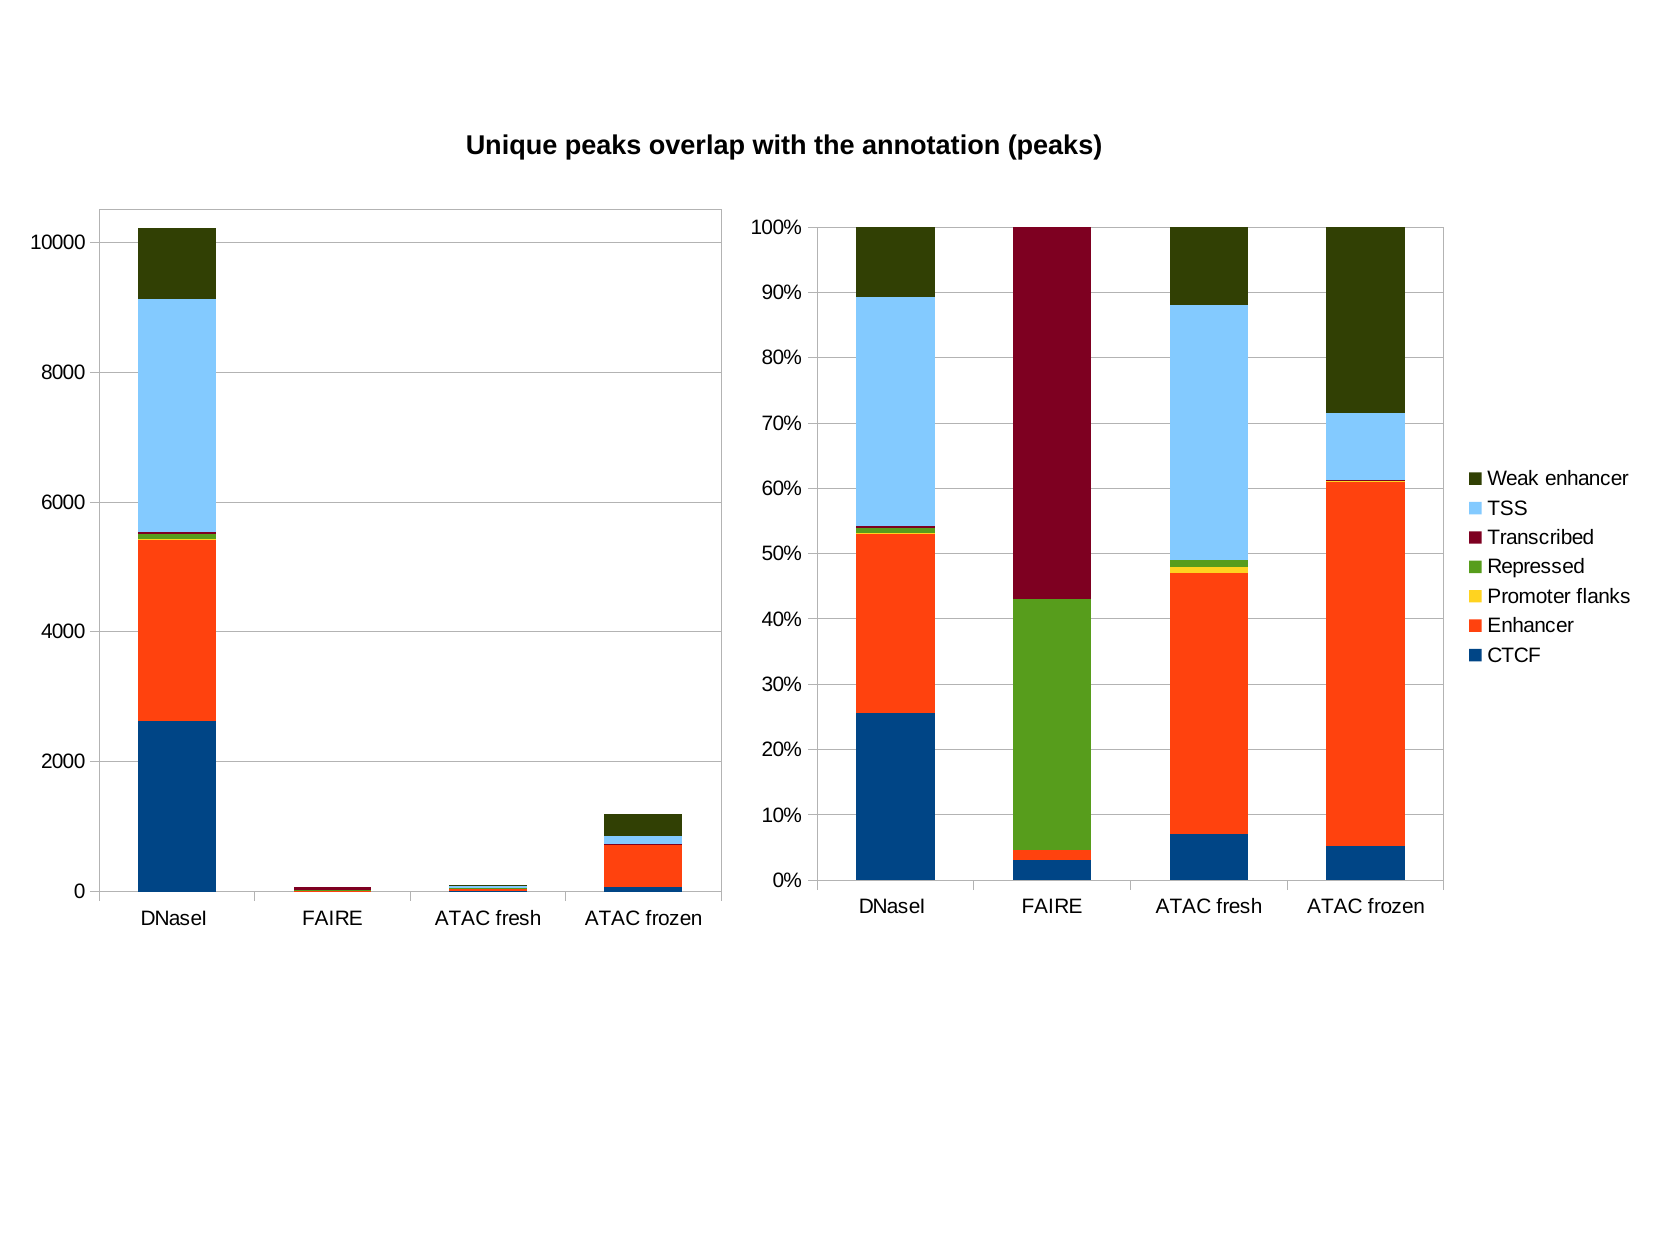

Unique peaks overlap with the annotation (peaks)
### Chart
| Category | CTCF | Enhancer | Promoter flanks | Repressed | Transcribed | TSS | Weak enhancer |
|---|---|---|---|---|---|---|---|
| DNaseI | 2621.0 | 2804.0 | 13.0 | 78.0 | 23.0 | 3583.0 | 1093.0 |
| FAIRE | 2.0 | 1.0 | 0.0 | 25.0 | 37.0 | 0.0 | 0.0 |
| ATAC fresh | 7.0 | 40.0 | 1.0 | 1.0 | 0.0 | 39.0 | 12.0 |
| ATAC frozen | 63.0 | 670.0 | 3.0 | 0.0 | 1.0 | 123.0 | 342.0 |
### Chart
| Category | CTCF | Enhancer | Promoter flanks | Repressed | Transcribed | TSS | Weak enhancer |
|---|---|---|---|---|---|---|---|
| DNaseI | 2621.0 | 2804.0 | 13.0 | 78.0 | 23.0 | 3583.0 | 1093.0 |
| FAIRE | 2.0 | 1.0 | 0.0 | 25.0 | 37.0 | 0.0 | 0.0 |
| ATAC fresh | 7.0 | 40.0 | 1.0 | 1.0 | 0.0 | 39.0 | 12.0 |
| ATAC frozen | 63.0 | 670.0 | 3.0 | 0.0 | 1.0 | 123.0 | 342.0 |